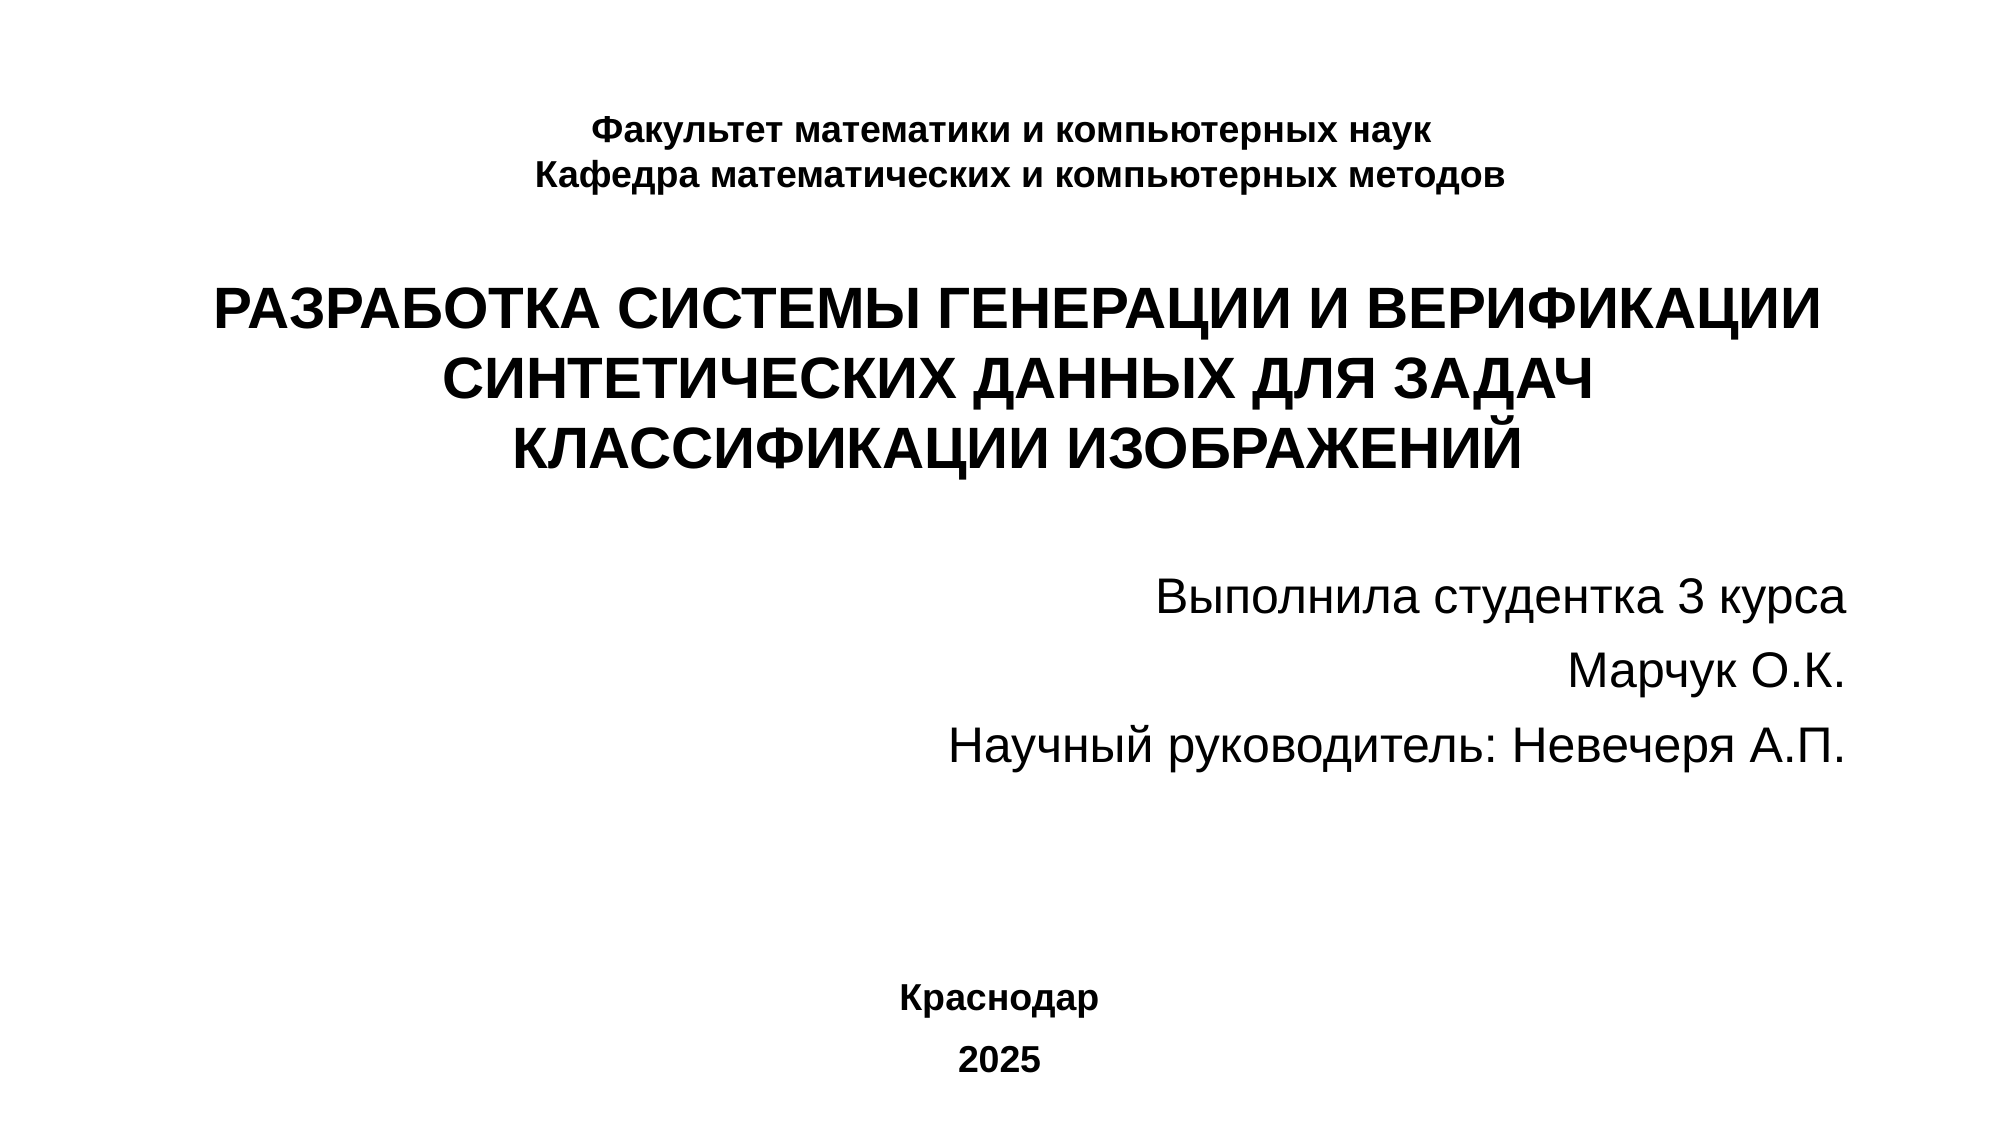

Факультет математики и компьютерных наук
Кафедра математических и компьютерных методов
# РАЗРАБОТКА СИСТЕМЫ ГЕНЕРАЦИИ И ВЕРИФИКАЦИИ СИНТЕТИЧЕСКИХ ДАННЫХ ДЛЯ ЗАДАЧ КЛАССИФИКАЦИИ ИЗОБРАЖЕНИЙ
Выполнила студентка 3 курса
Марчук О.К.
Научный руководитель: Невечеря А.П.
Краснодар
2025